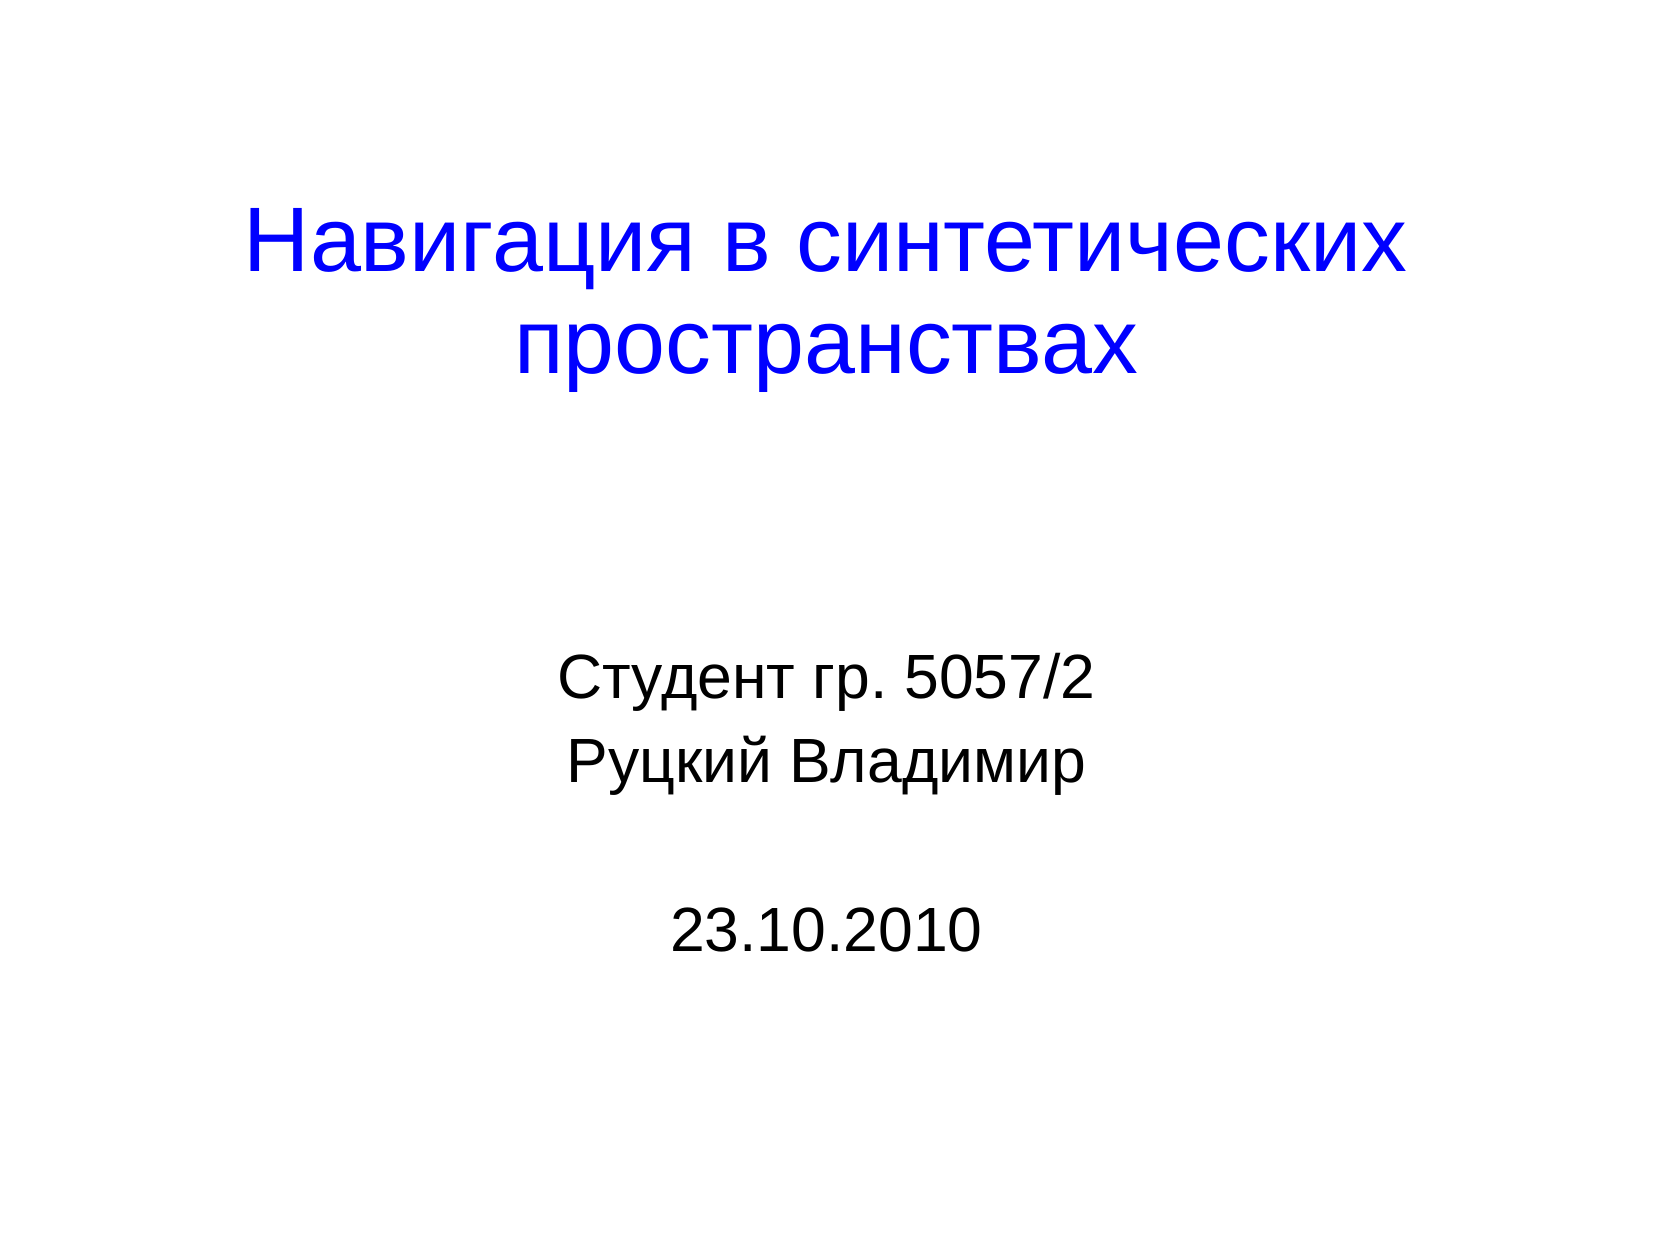

# Навигация в синтетических пространствах
Студент гр. 5057/2
Руцкий Владимир
23.10.2010